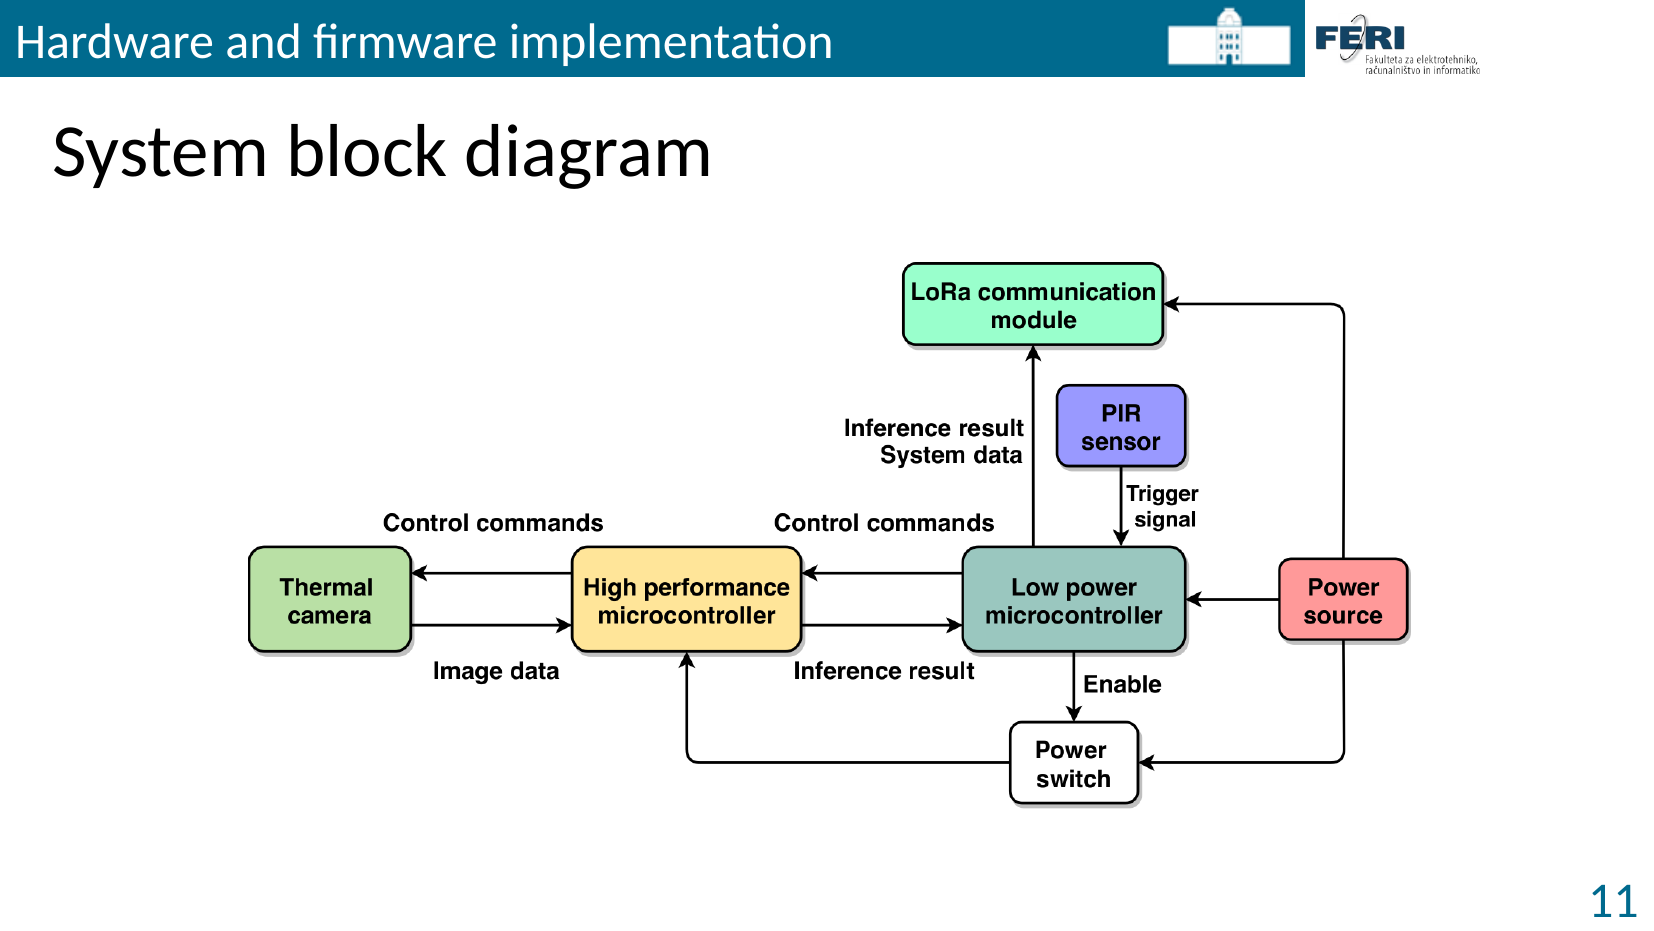

Hardware and firmware implementation
# System block diagram